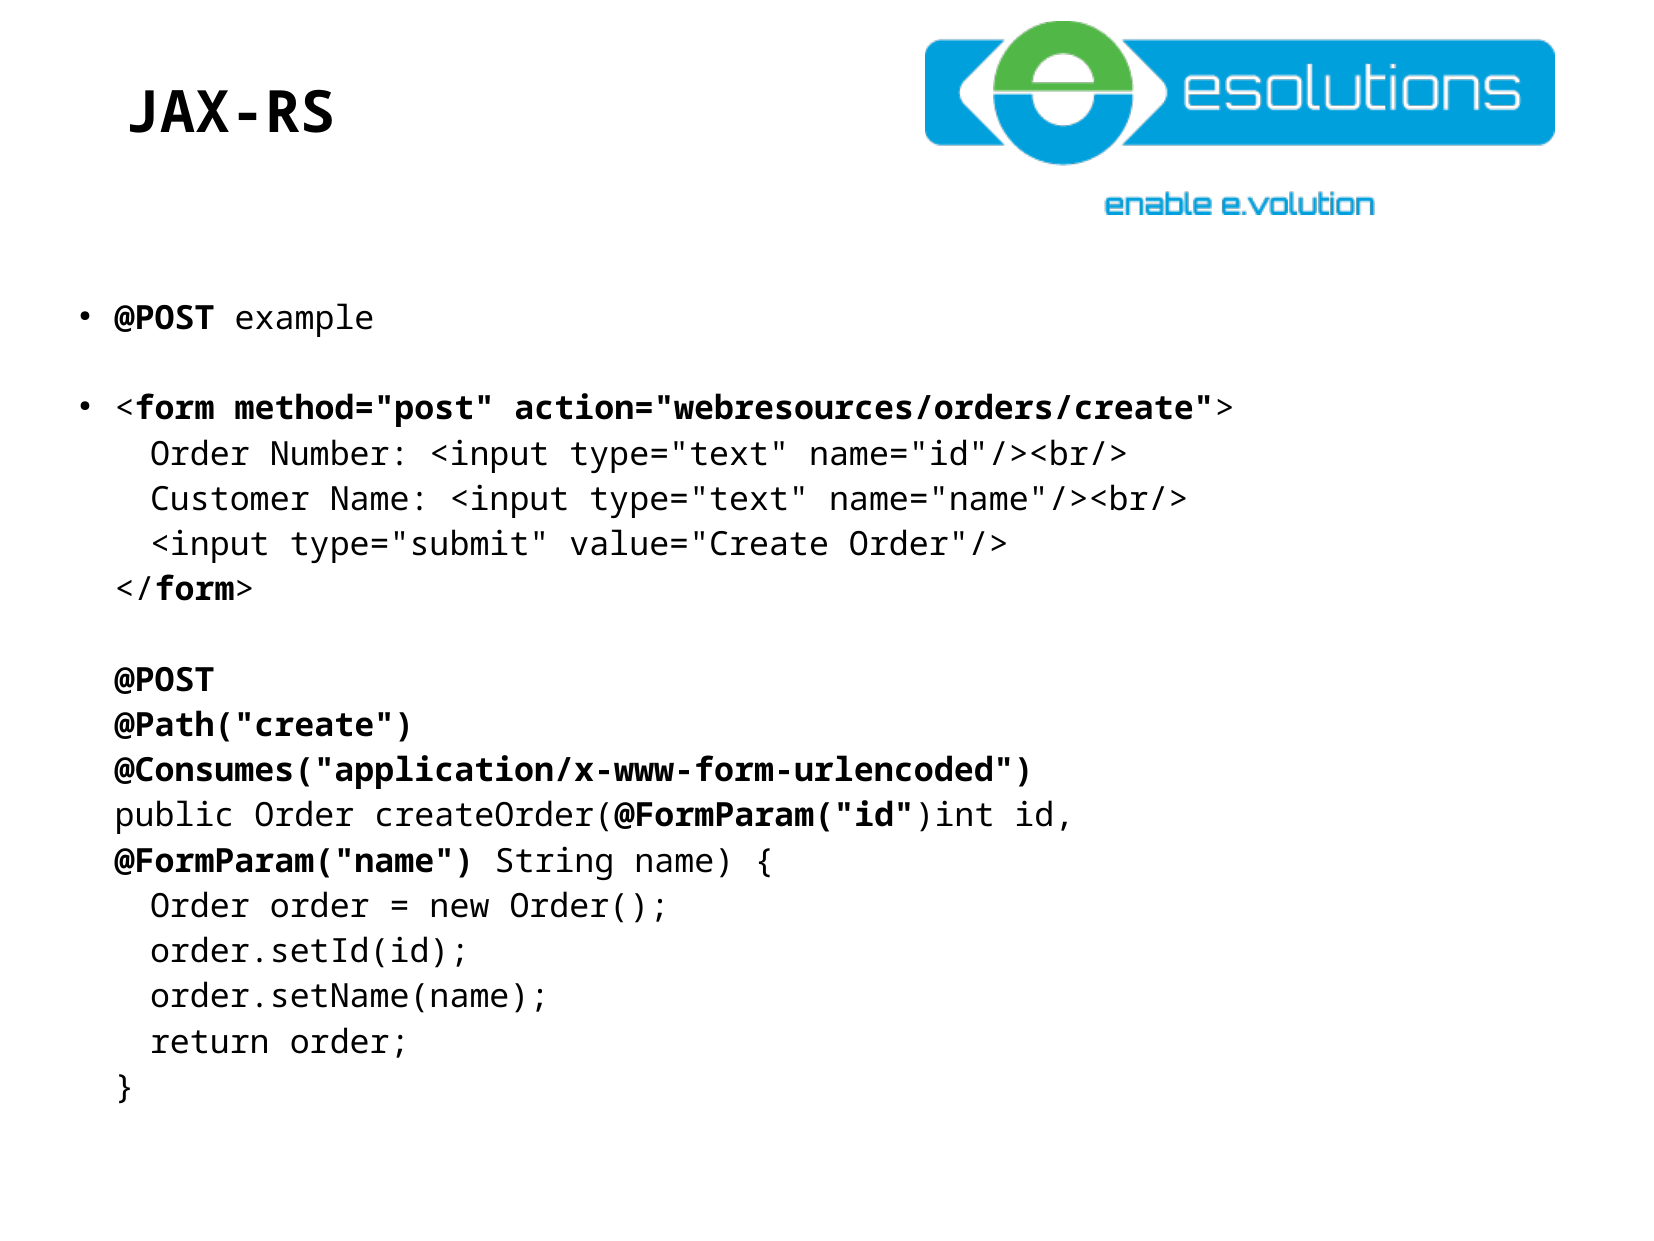

JAX-RS
# @POST example
<form method="post" action="webresources/orders/create">
Order Number: <input type="text" name="id"/><br/>
Customer Name: <input type="text" name="name"/><br/>
<input type="submit" value="Create Order"/>
</form>
@POST
@Path("create")
@Consumes("application/x-www-form-urlencoded")
public Order createOrder(@FormParam("id")int id,
@FormParam("name") String name) {
Order order = new Order();
order.setId(id);
order.setName(name);
return order;
}